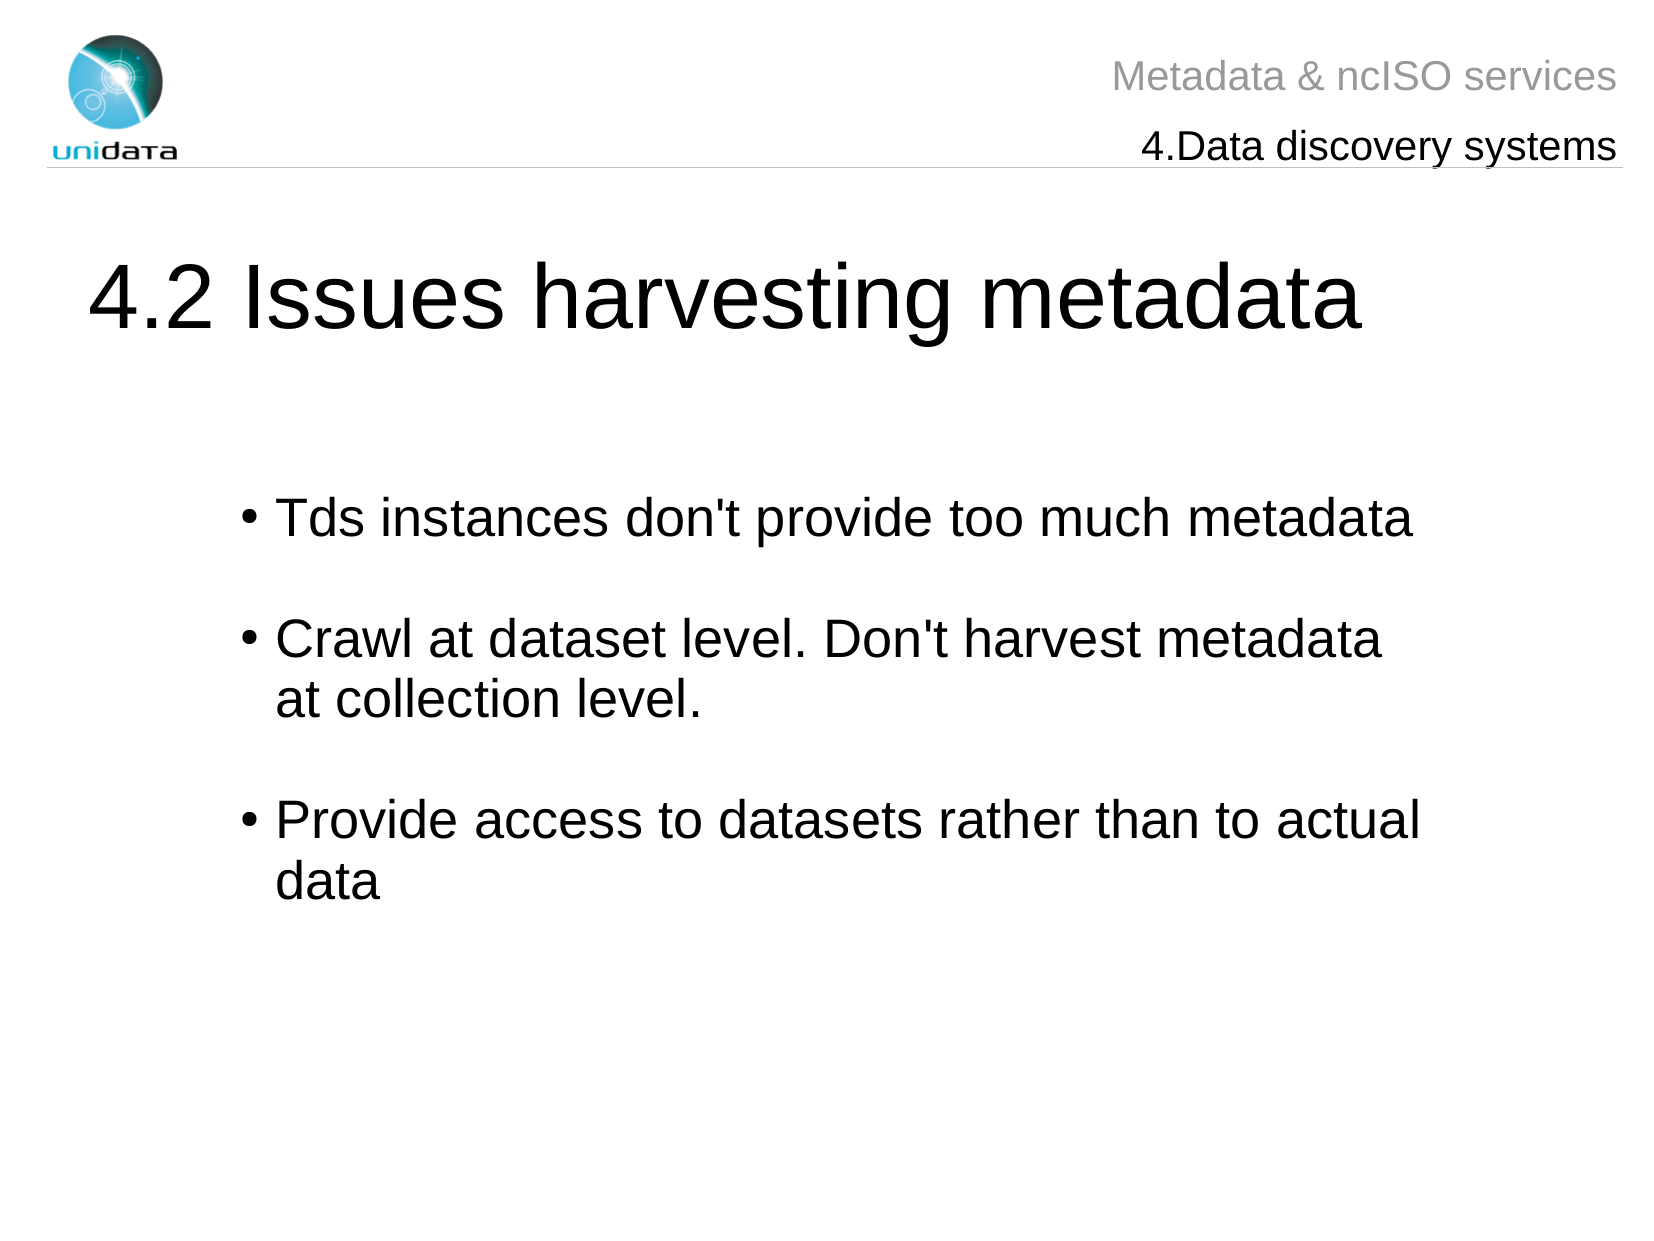

Metadata & ncISO services
4.Data discovery systems
# 4.2 Issues harvesting metadata
Tds instances don't provide too much metadata
Crawl at dataset level. Don't harvest metadata at collection level.
Provide access to datasets rather than to actual data